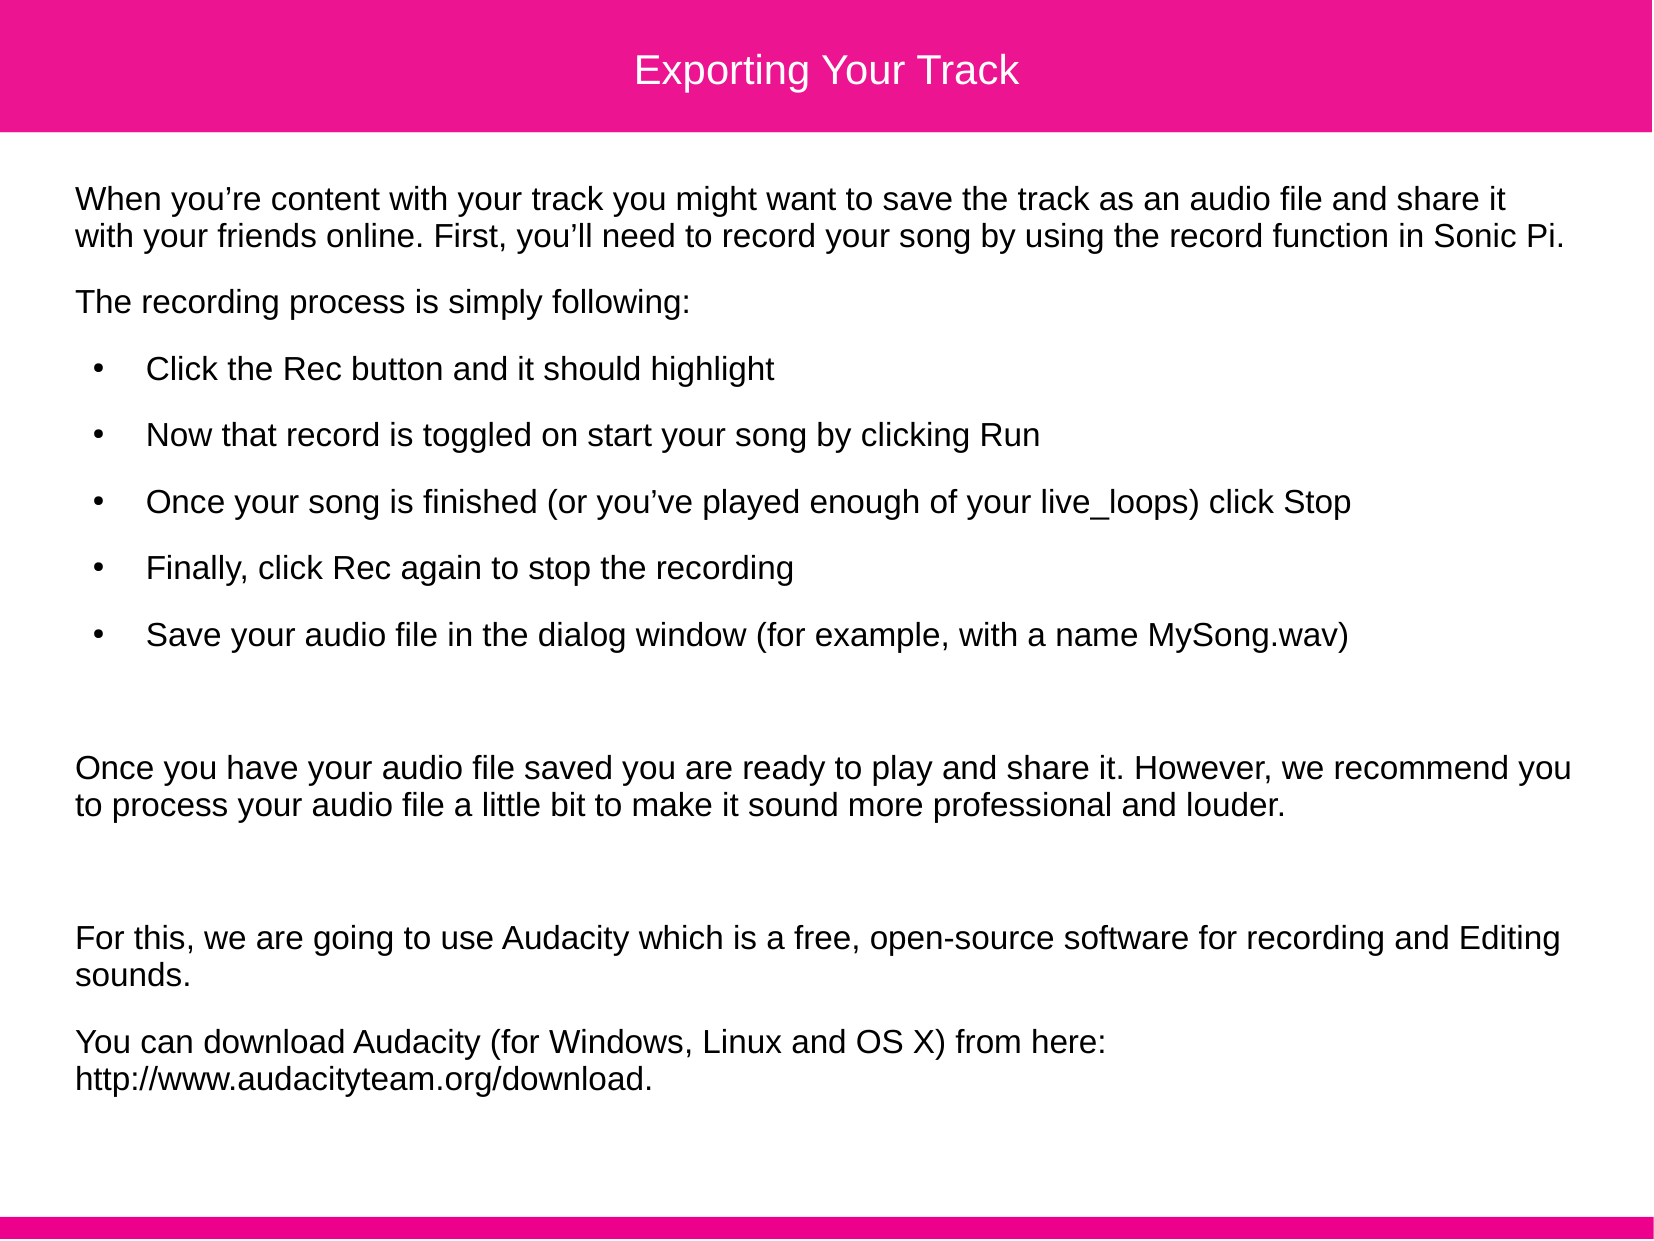

# Exporting Your Track
When you’re content with your track you might want to save the track as an audio file and share it with your friends online. First, you’ll need to record your song by using the record function in Sonic Pi.
The recording process is simply following:
Click the Rec button and it should highlight
Now that record is toggled on start your song by clicking Run
Once your song is finished (or you’ve played enough of your live_loops) click Stop
Finally, click Rec again to stop the recording
Save your audio file in the dialog window (for example, with a name MySong.wav)
Once you have your audio file saved you are ready to play and share it. However, we recommend you to process your audio file a little bit to make it sound more professional and louder.
For this, we are going to use Audacity which is a free, open-source software for recording and Editing sounds.
You can download Audacity (for Windows, Linux and OS X) from here: http://www.audacityteam.org/download.